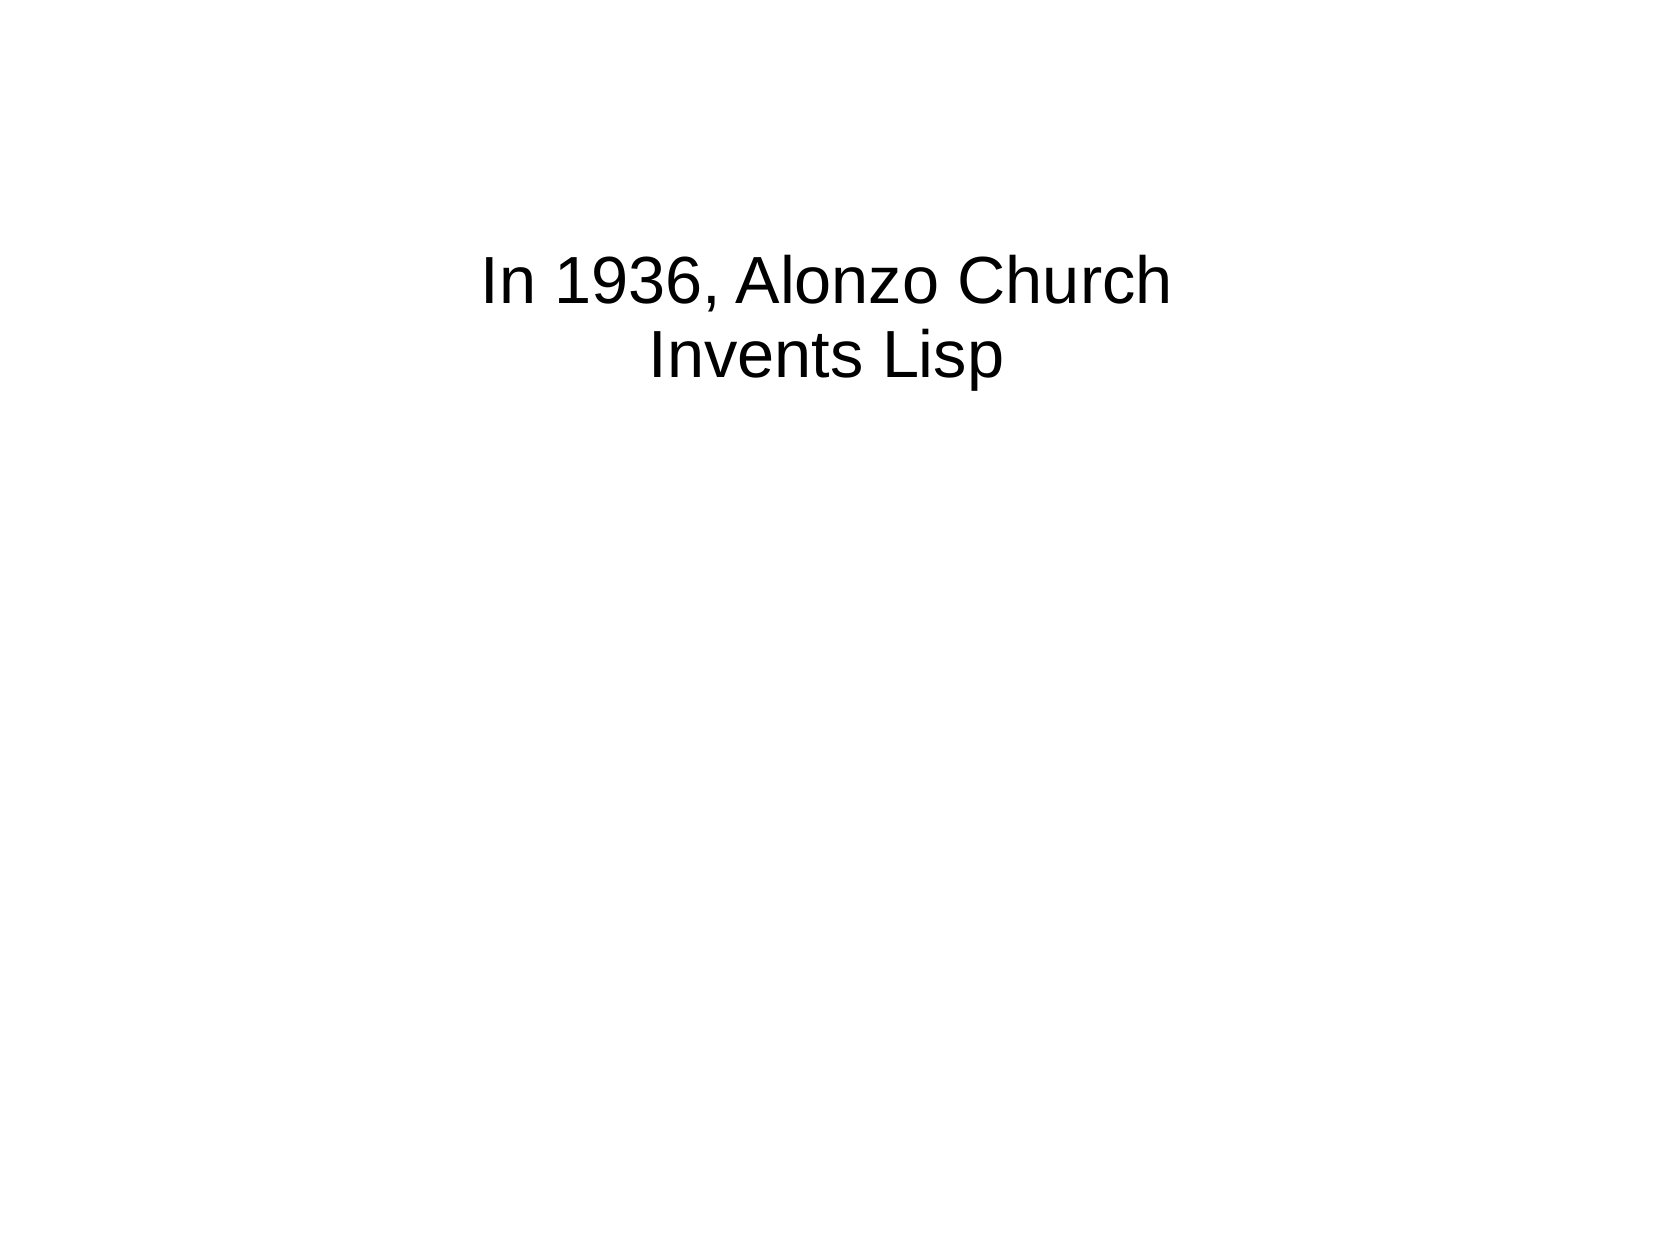

# In 1936, Alonzo Church
Invents Lisp